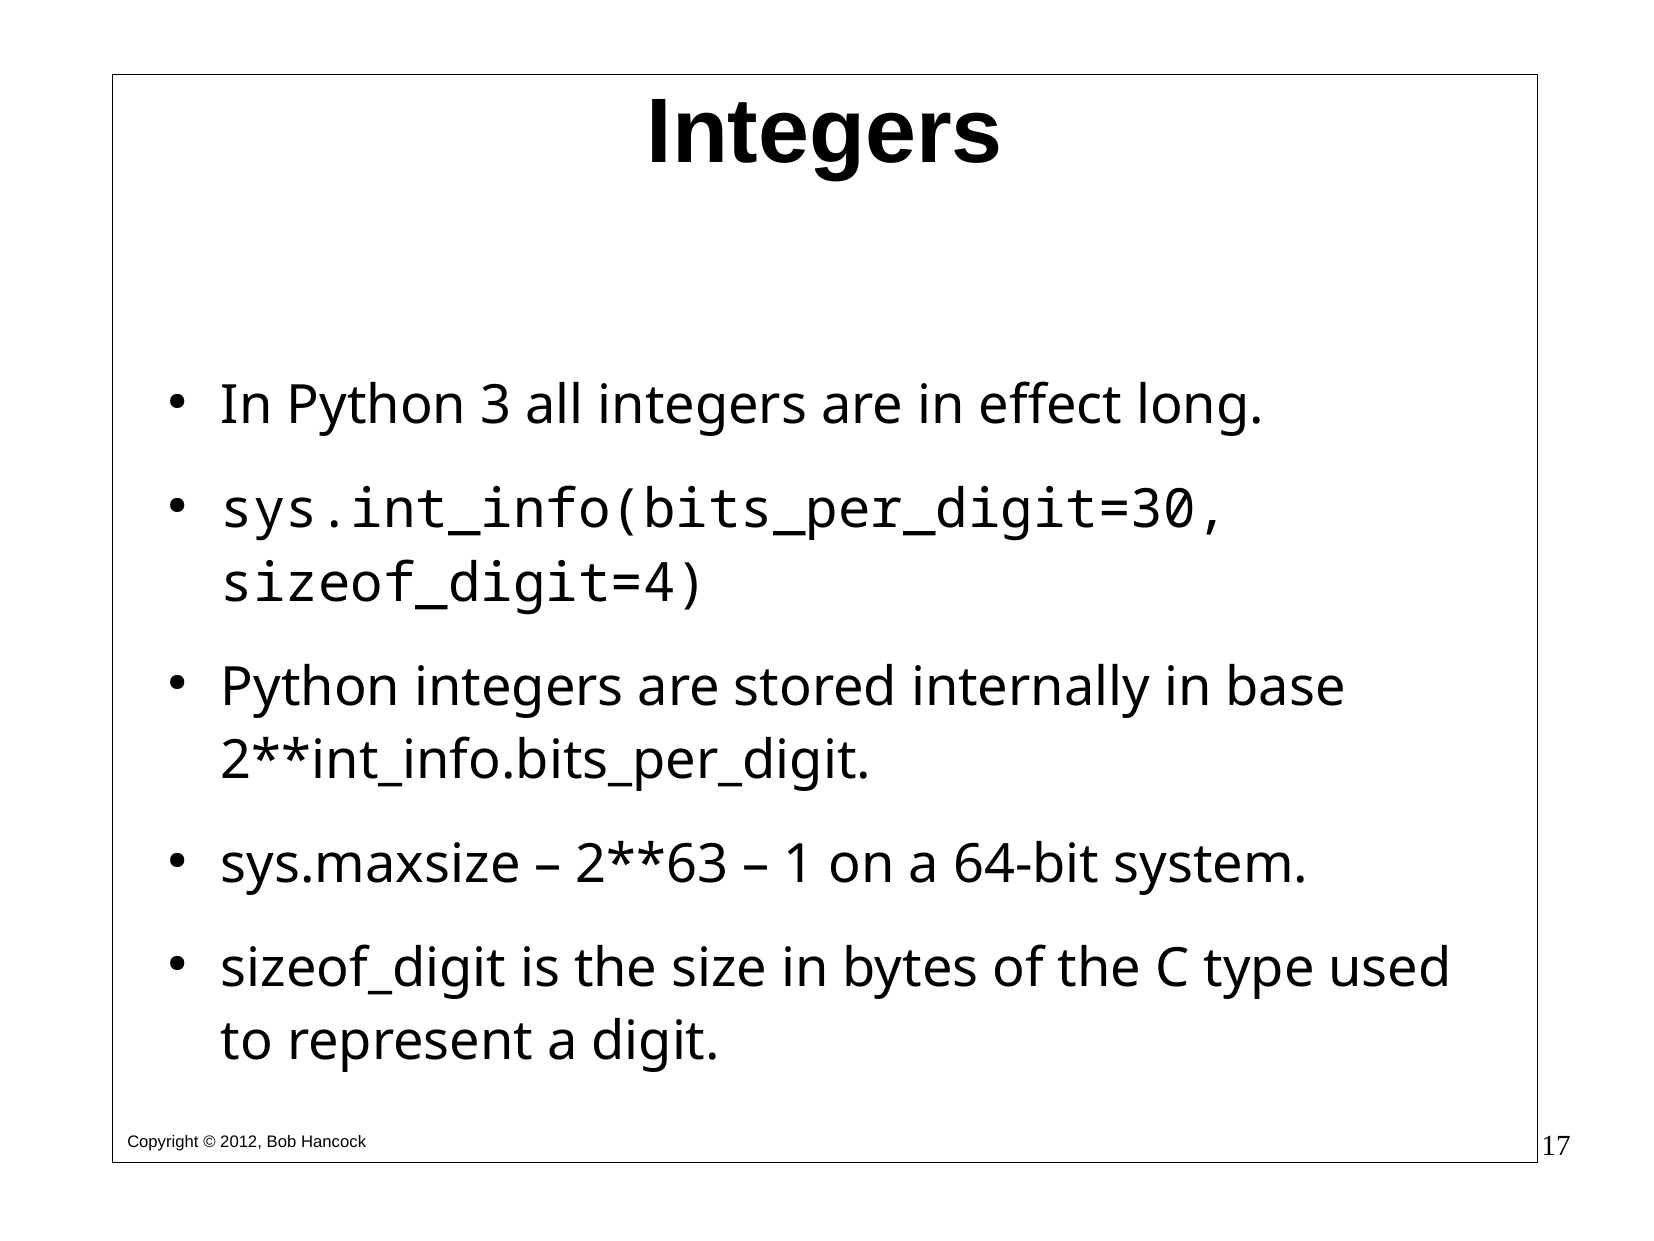

# Integers
In Python 3 all integers are in effect long.
sys.int_info(bits_per_digit=30, sizeof_digit=4)
Python integers are stored internally in base 2**int_info.bits_per_digit.
sys.maxsize – 2**63 – 1 on a 64-bit system.
sizeof_digit is the size in bytes of the C type used to represent a digit.
Copyright © 2012, Bob Hancock
17